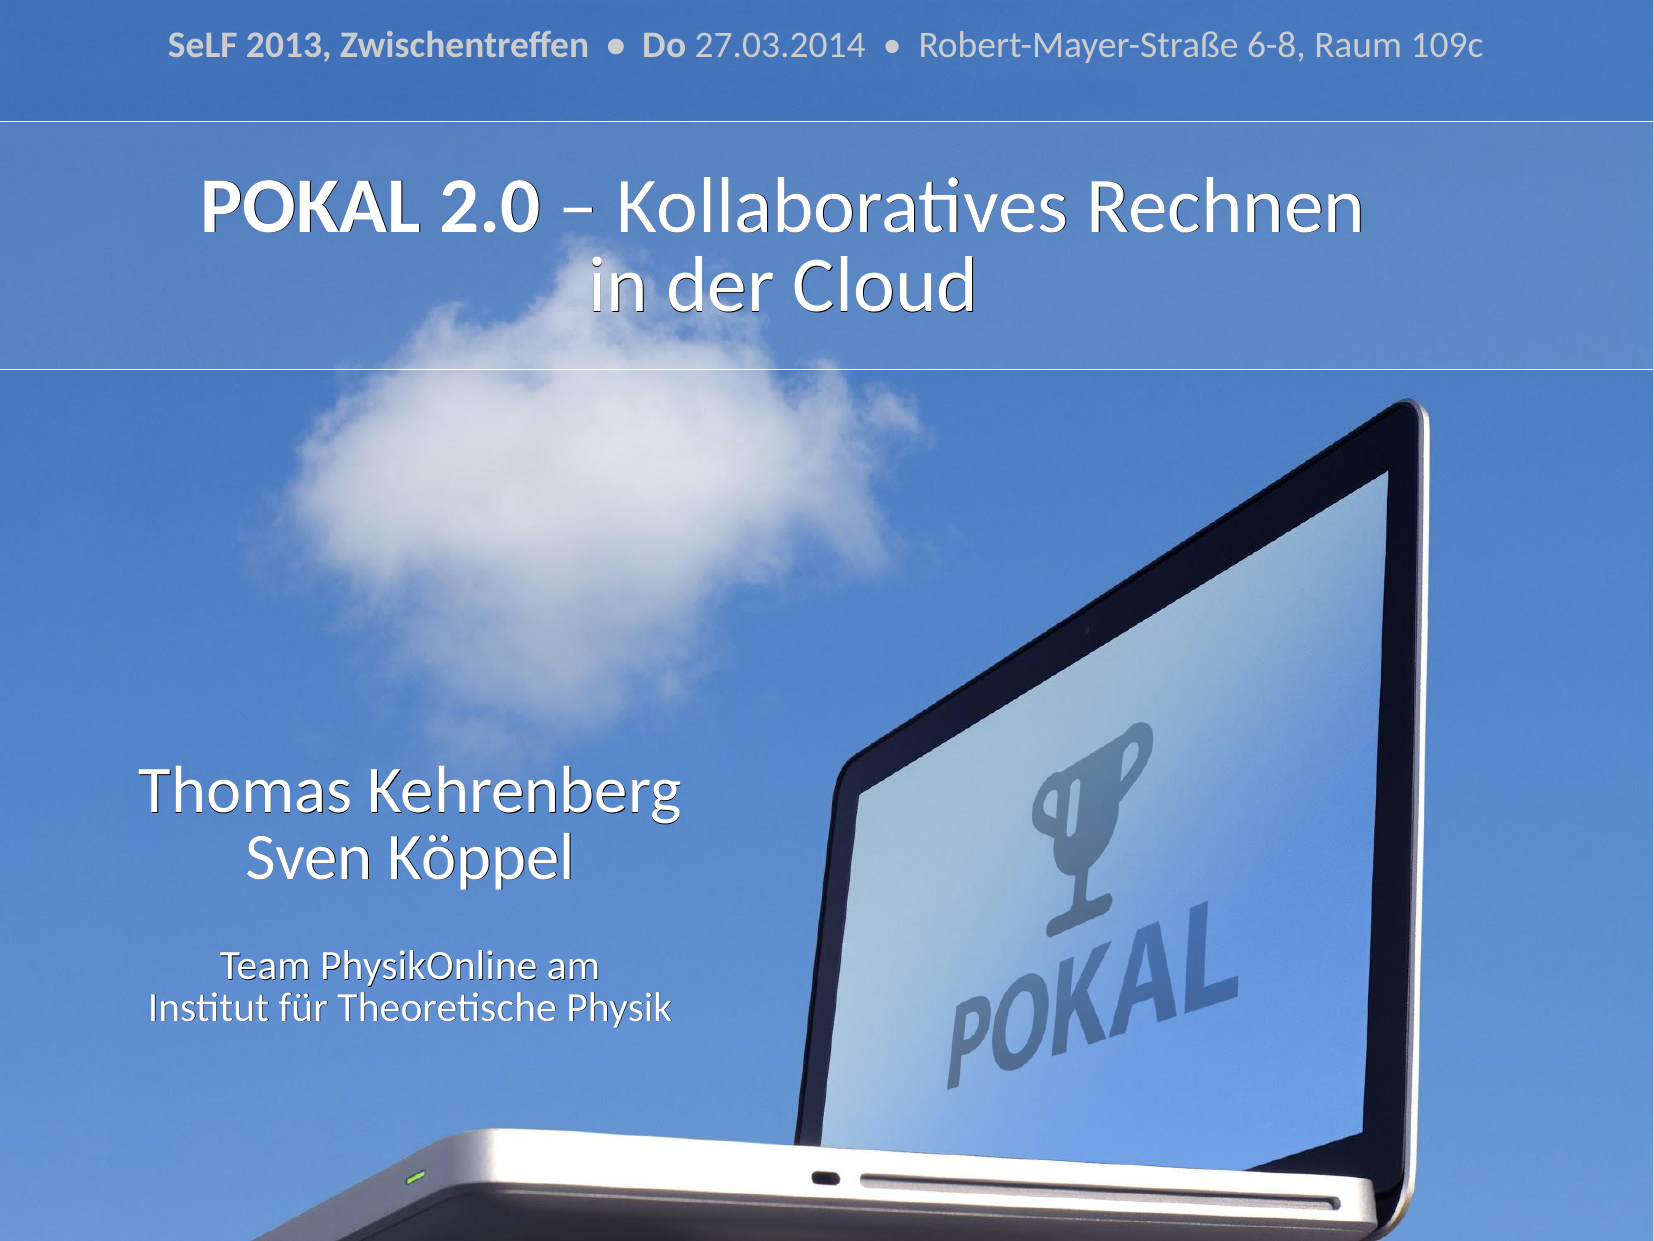

SeLF 2013, Zwischentreffen • Do 27.03.2014 • Robert-Mayer-Straße 6-8, Raum 109c
POKAL 2.0 – Kollaboratives Rechnen
in der Cloud
Thomas Kehrenberg
Sven Köppel
Team PhysikOnline am
Institut für Theoretische Physik